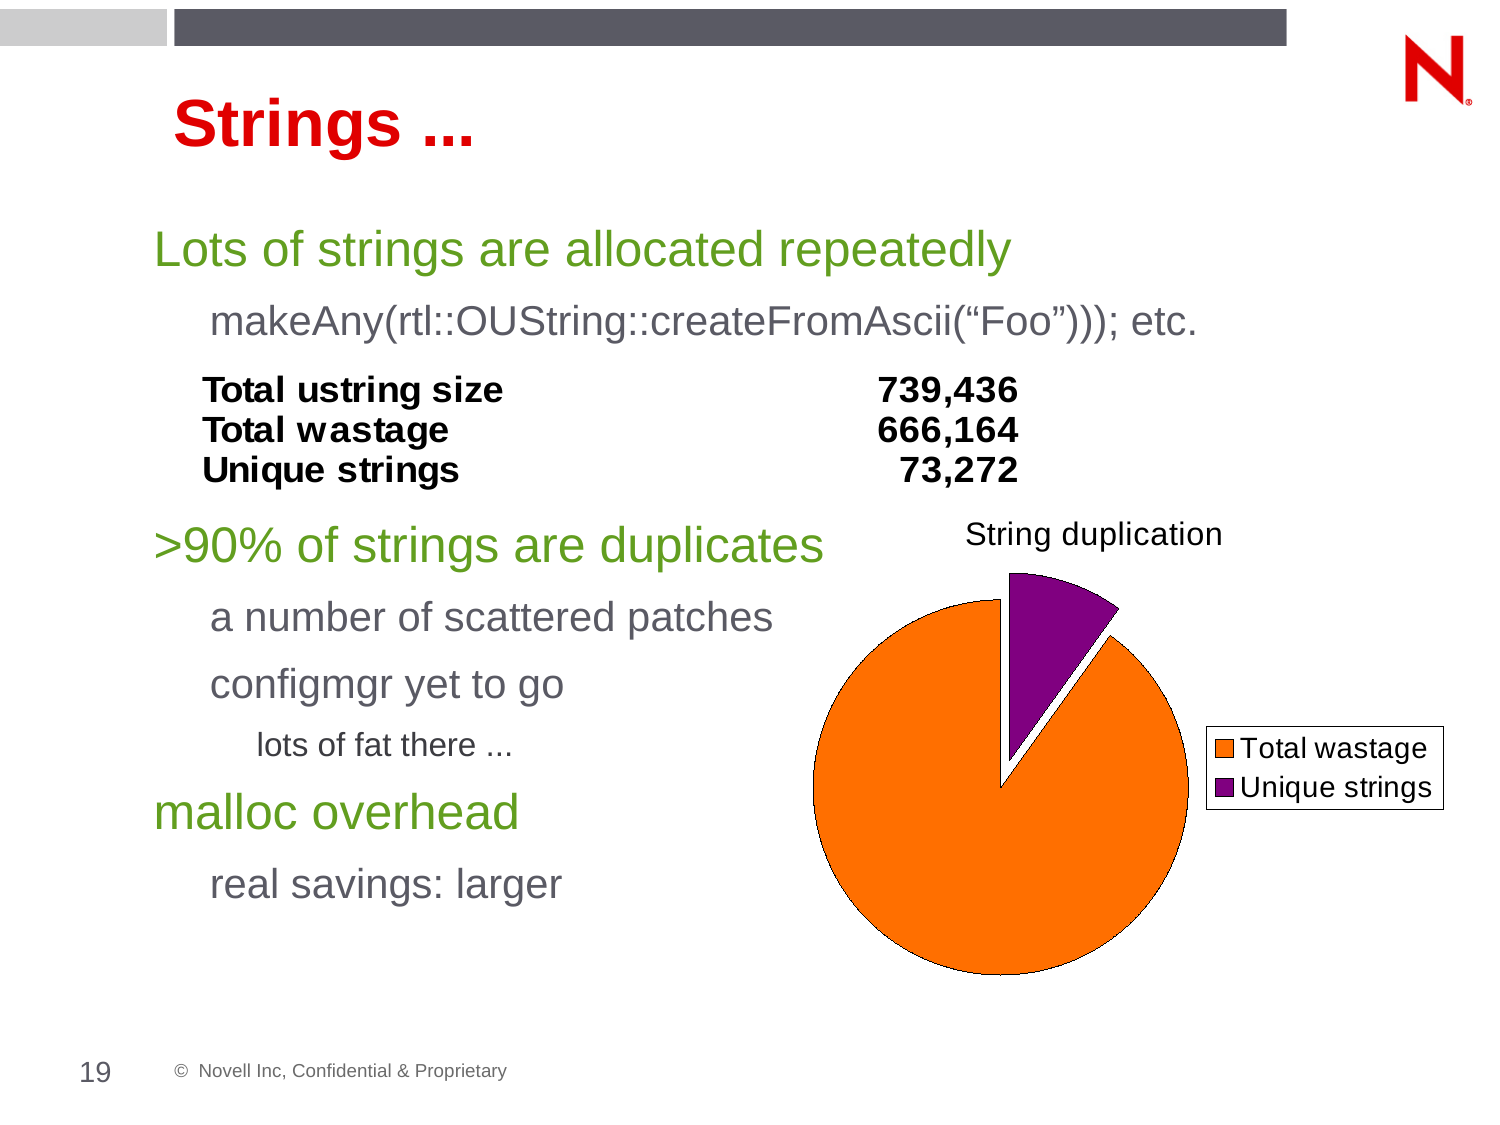

# Strings ...
Lots of strings are allocated repeatedly
makeAny(rtl::OUString::createFromAscii(“Foo”))); etc.
>90% of strings are duplicates
a number of scattered patches
configmgr yet to go
lots of fat there ...
malloc overhead
real savings: larger
### Chart: String duplication
| Category | Column C |
|---|---|
| Total wastage | 666164.0 |
| Unique strings | 73272.0 |